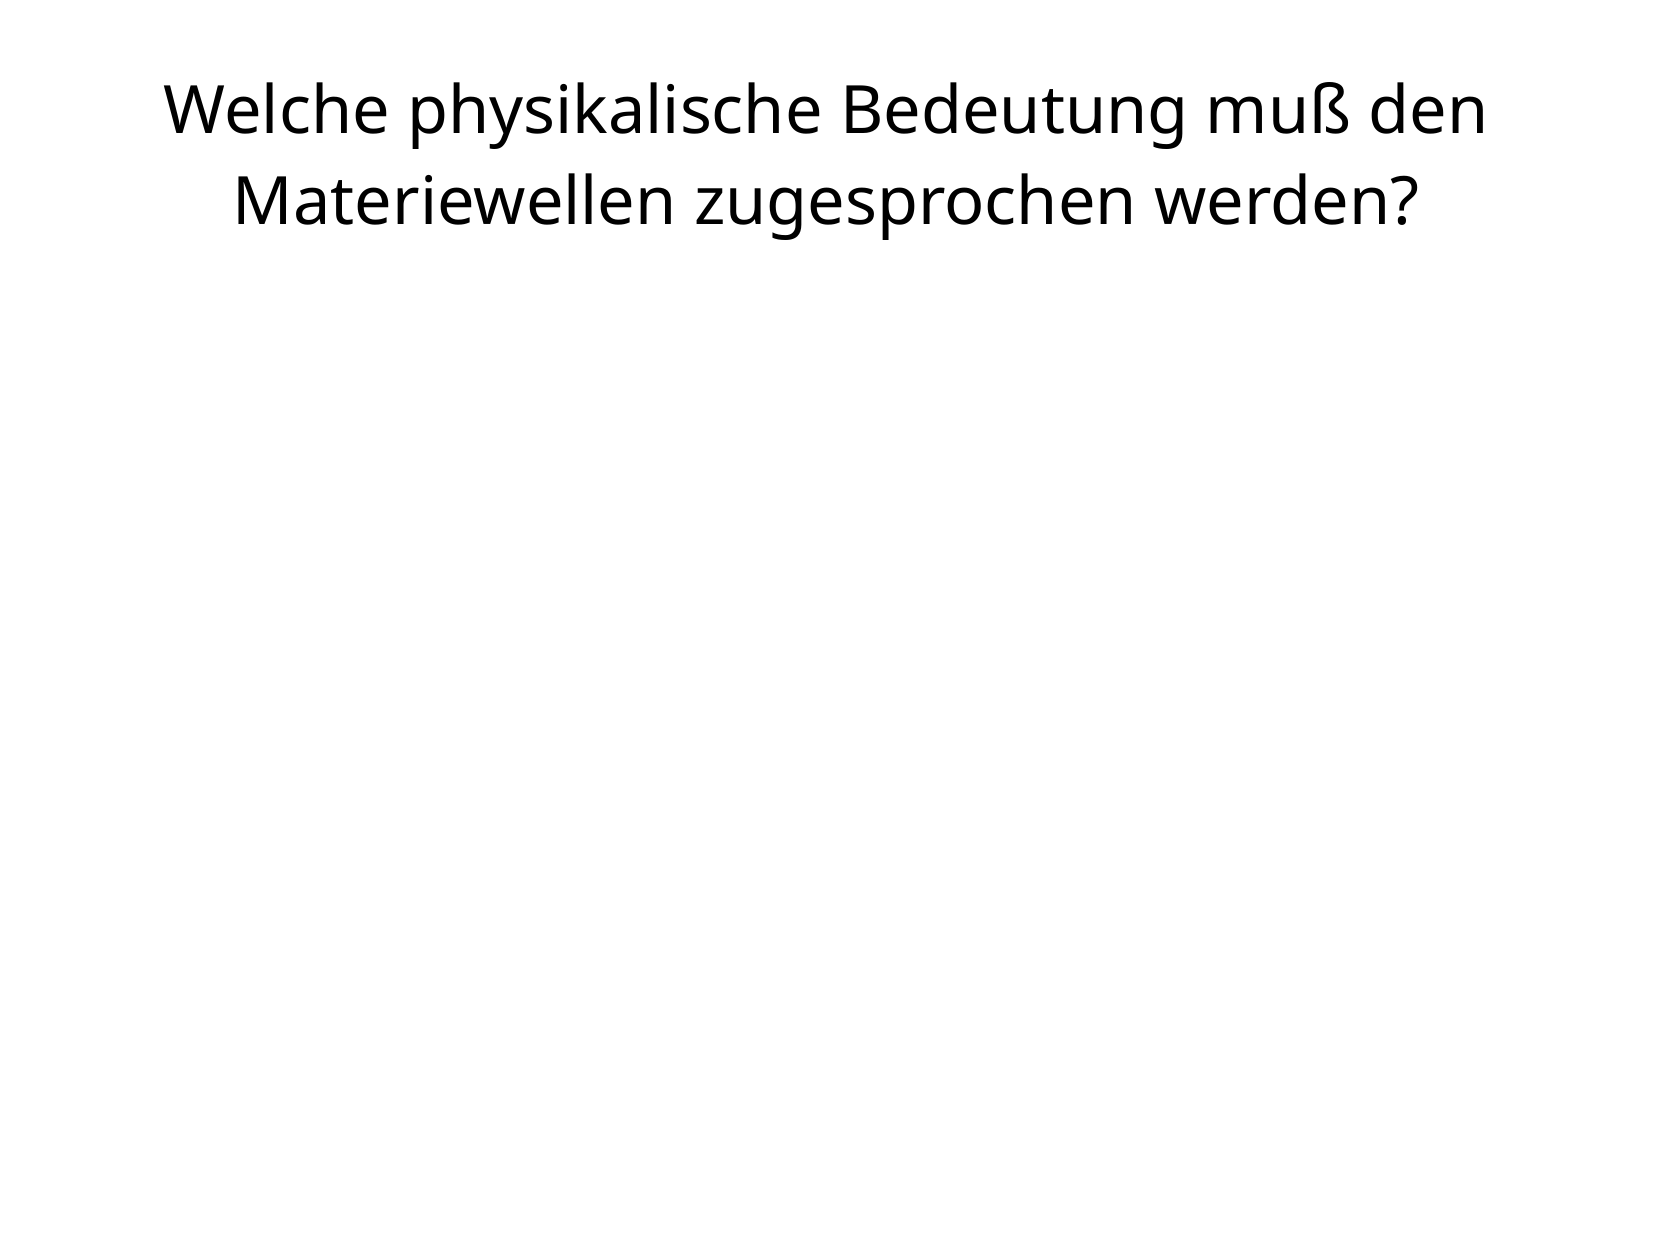

# Welche physikalische Bedeutung muß den Materiewellen zugesprochen werden?